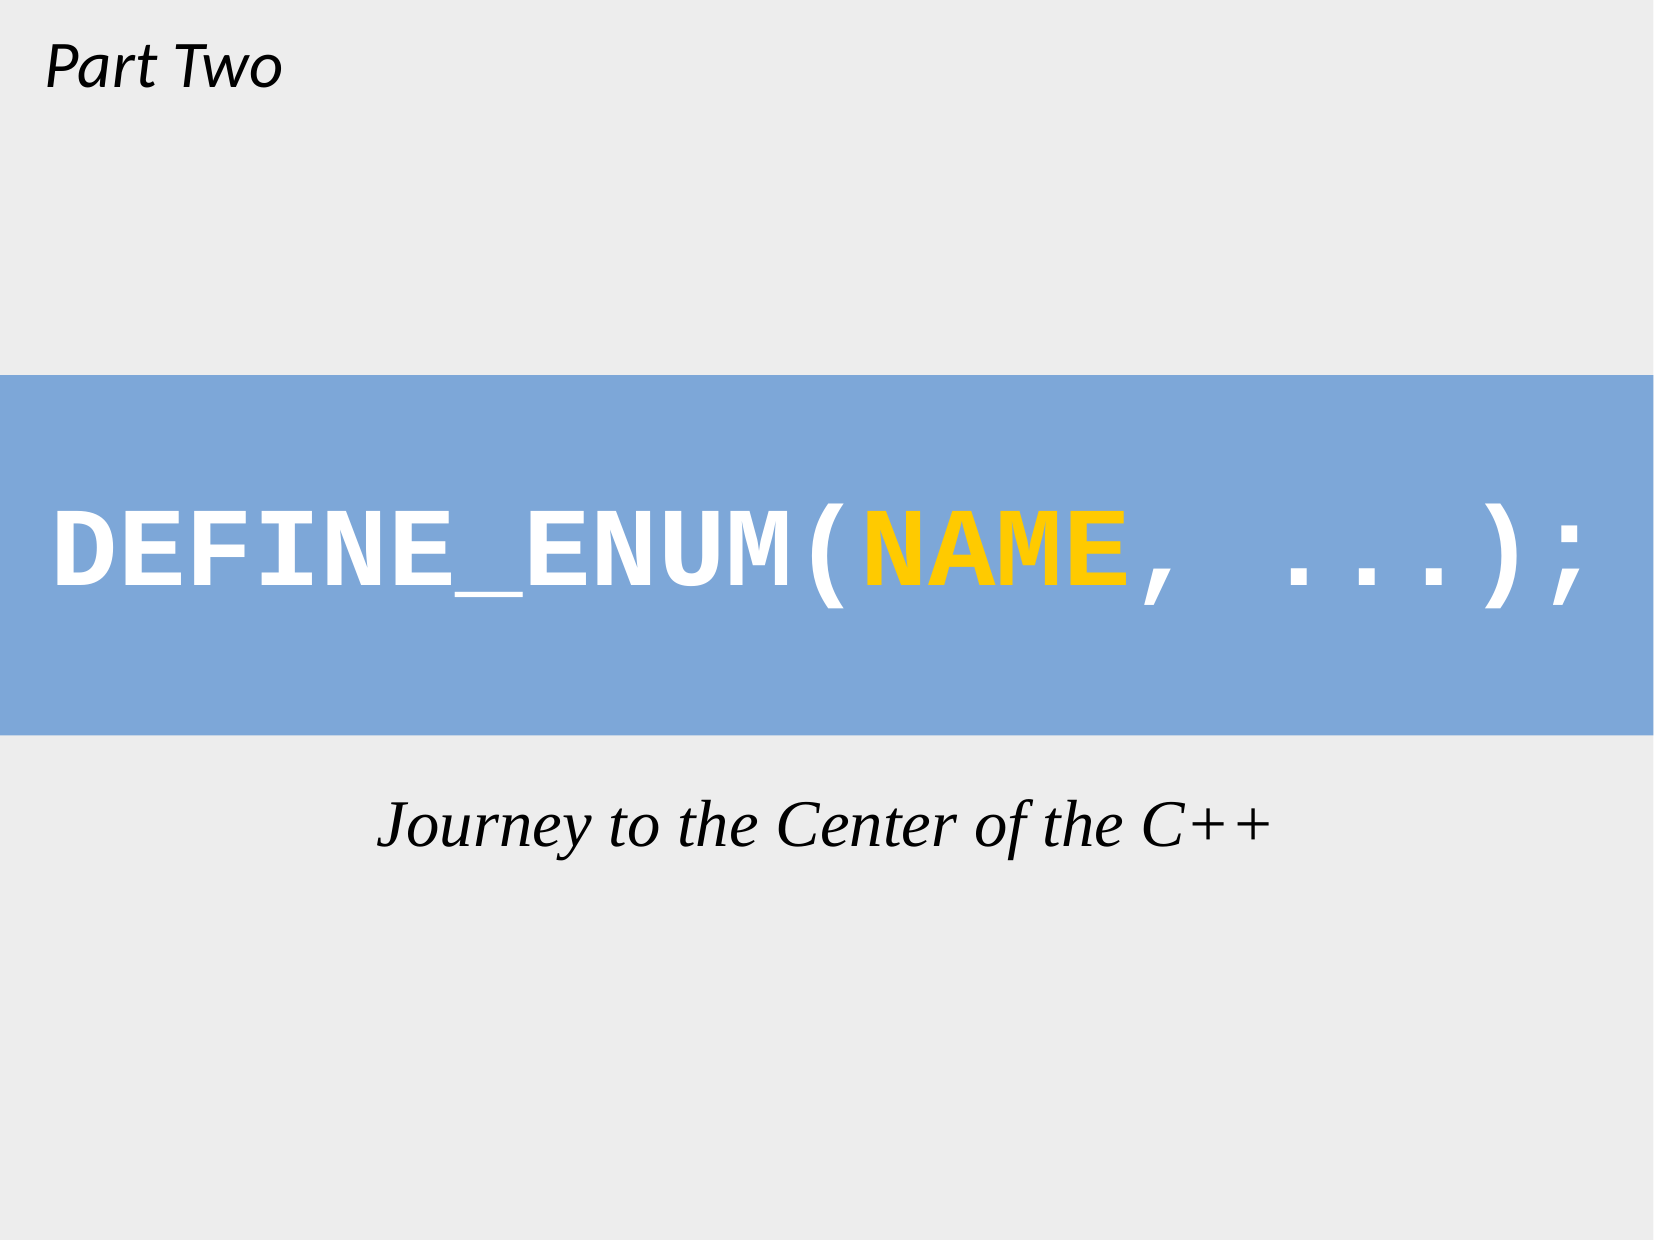

Part Two
DEFINE_ENUM(NAME, ...);
Journey to the Center of the C++